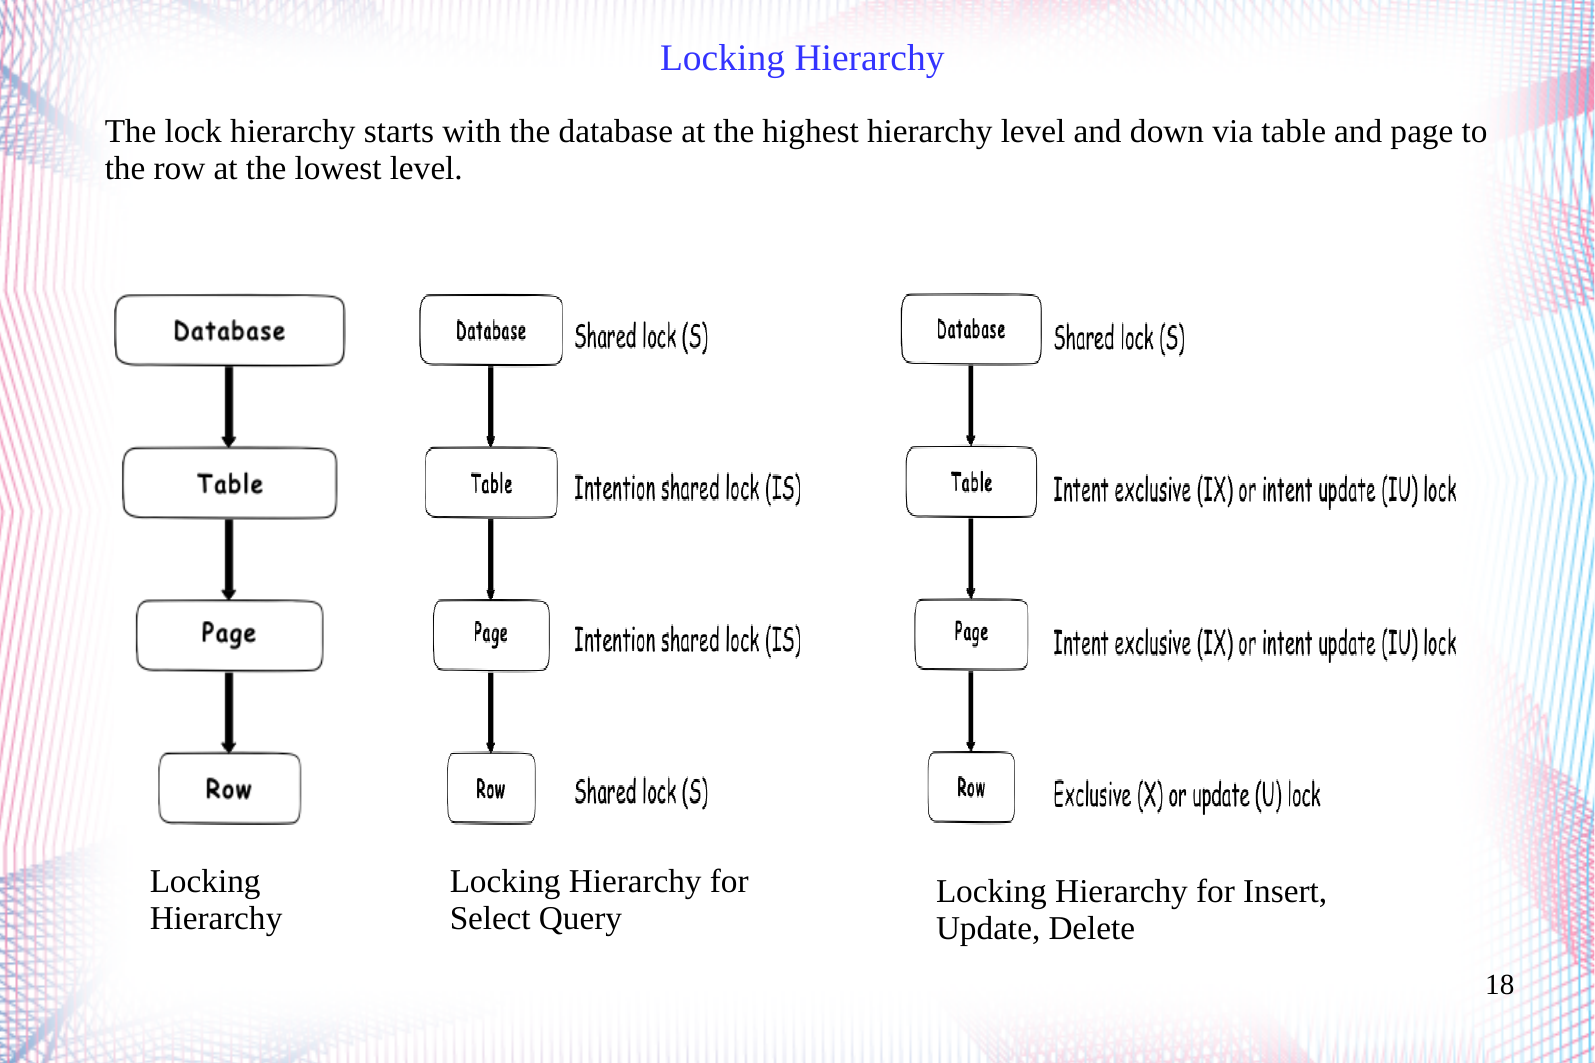

Locking Hierarchy
The lock hierarchy starts with the database at the highest hierarchy level and down via table and page to the row at the lowest level.
Locking Hierarchy
Locking Hierarchy for Select Query
Locking Hierarchy for Insert, Update, Delete
18